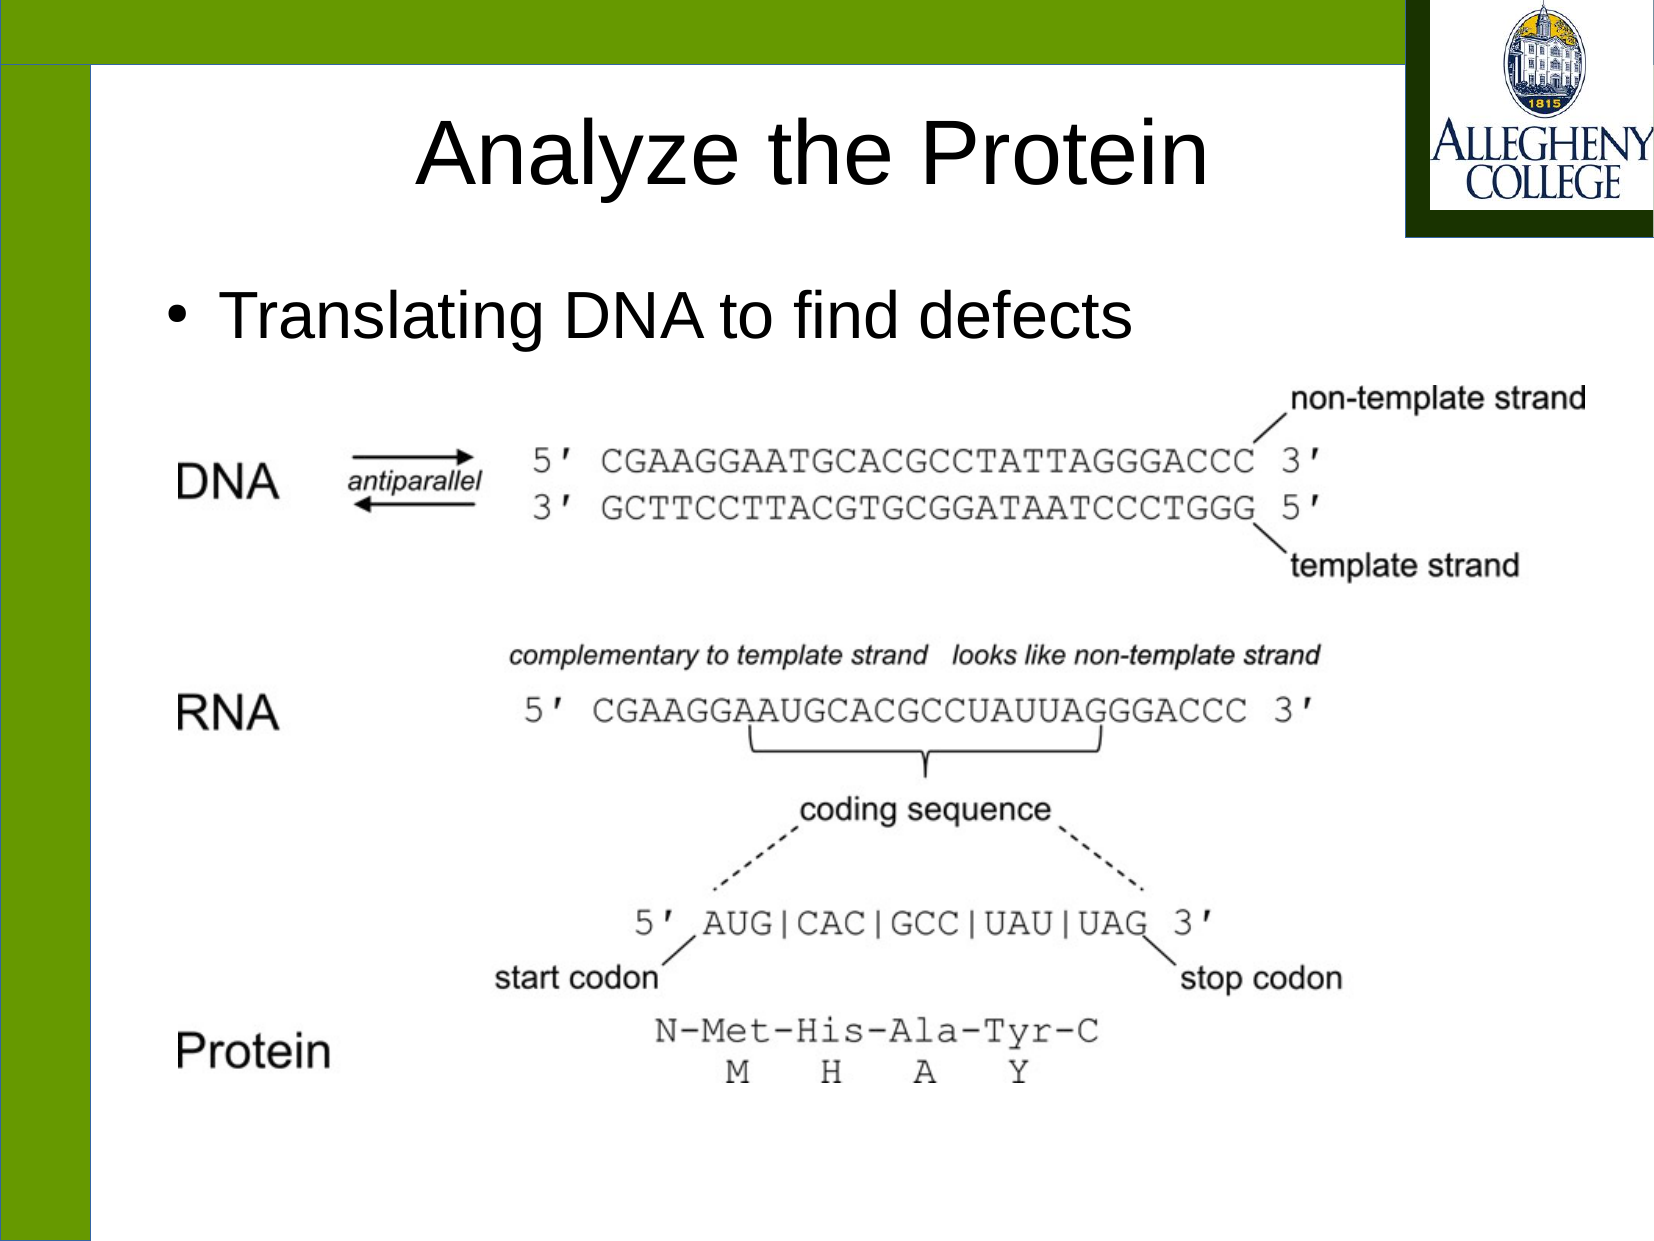

# Analyze the Protein
Translating DNA to find defects